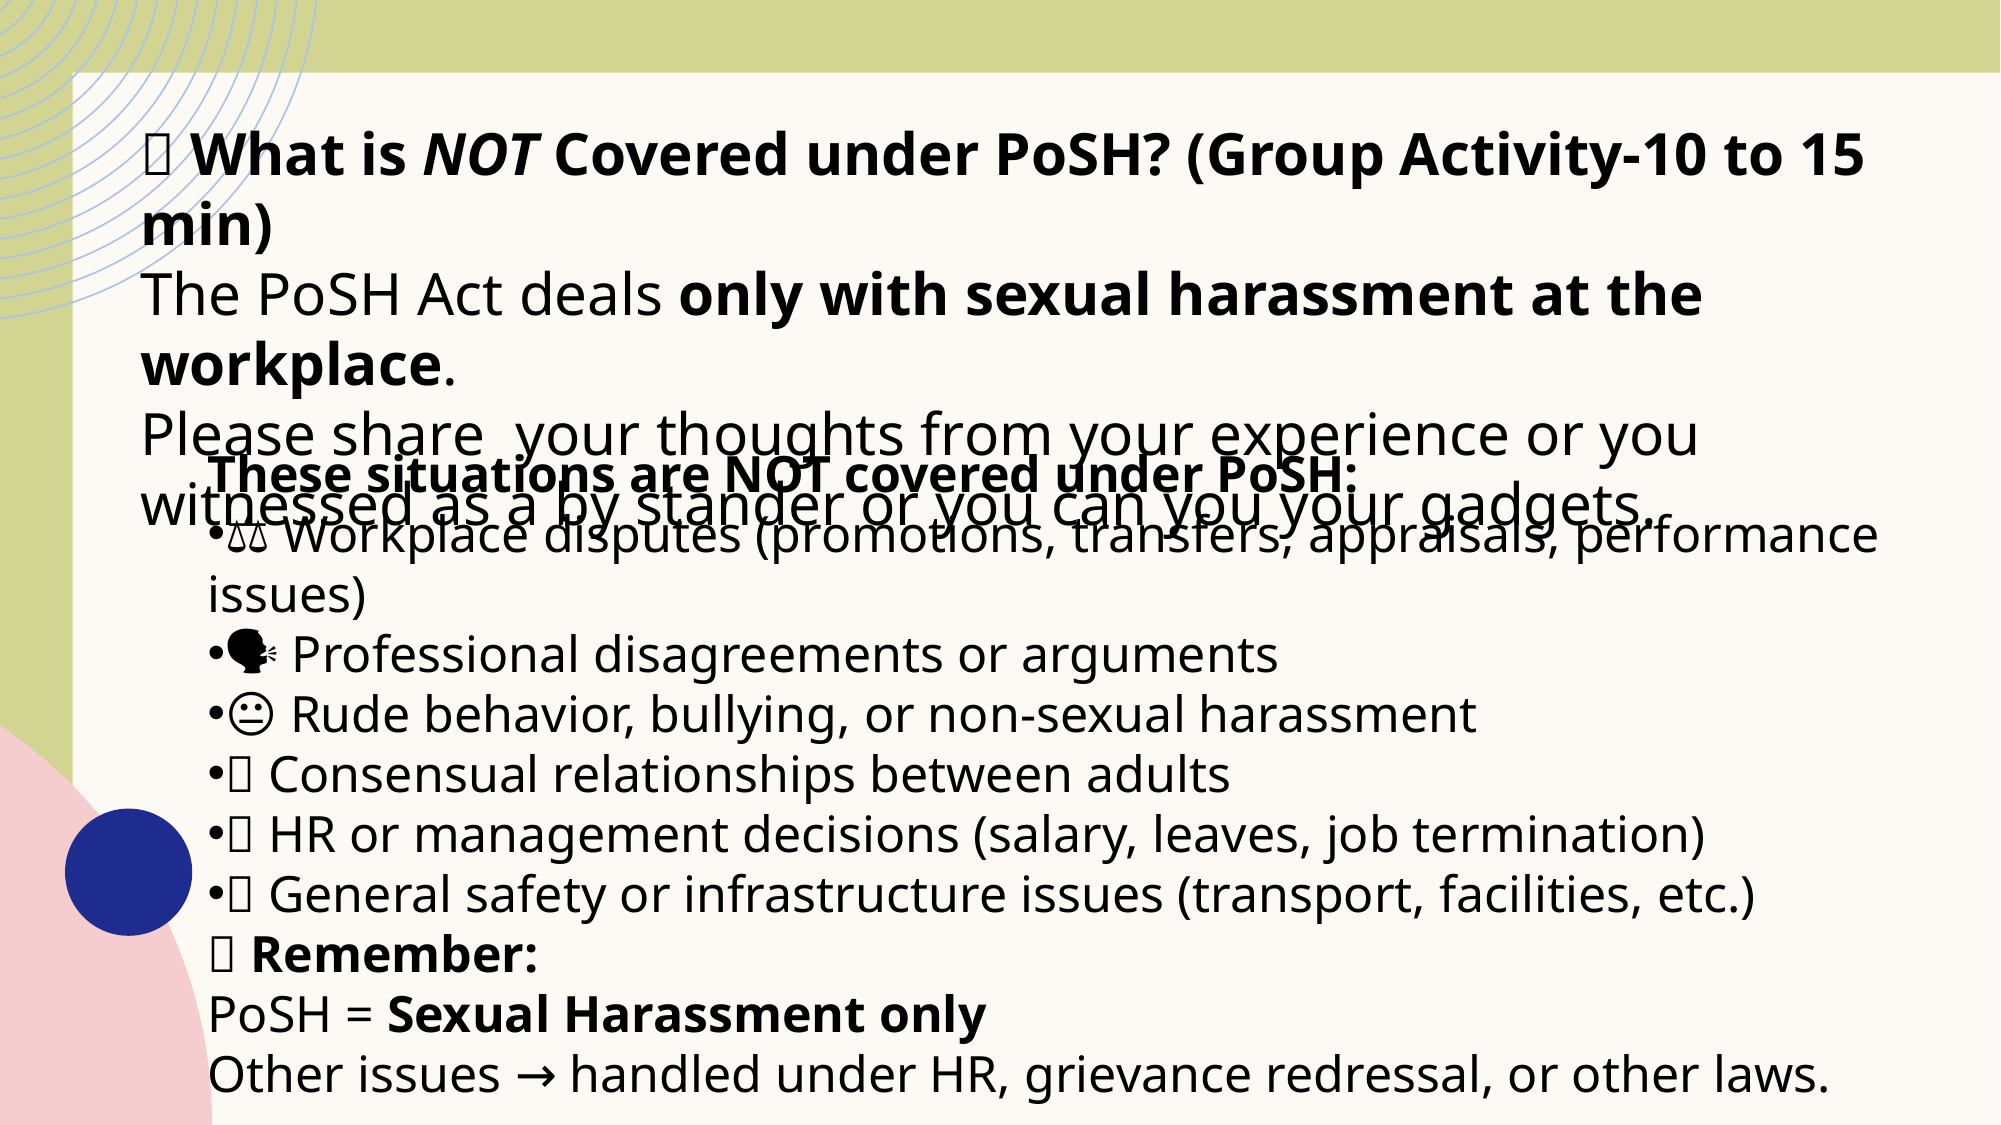

🚫 What is NOT Covered under PoSH? (Group Activity-10 to 15 min)
The PoSH Act deals only with sexual harassment at the workplace.
Please share your thoughts from your experience or you witnessed as a by stander or you can you your gadgets.
These situations are NOT covered under PoSH:
⚖️ Workplace disputes (promotions, transfers, appraisals, performance issues)
🗣️ Professional disagreements or arguments
😐 Rude behavior, bullying, or non-sexual harassment
👥 Consensual relationships between adults
💼 HR or management decisions (salary, leaves, job termination)
🏢 General safety or infrastructure issues (transport, facilities, etc.)
📌 Remember:
PoSH = Sexual Harassment only
Other issues → handled under HR, grievance redressal, or other laws.